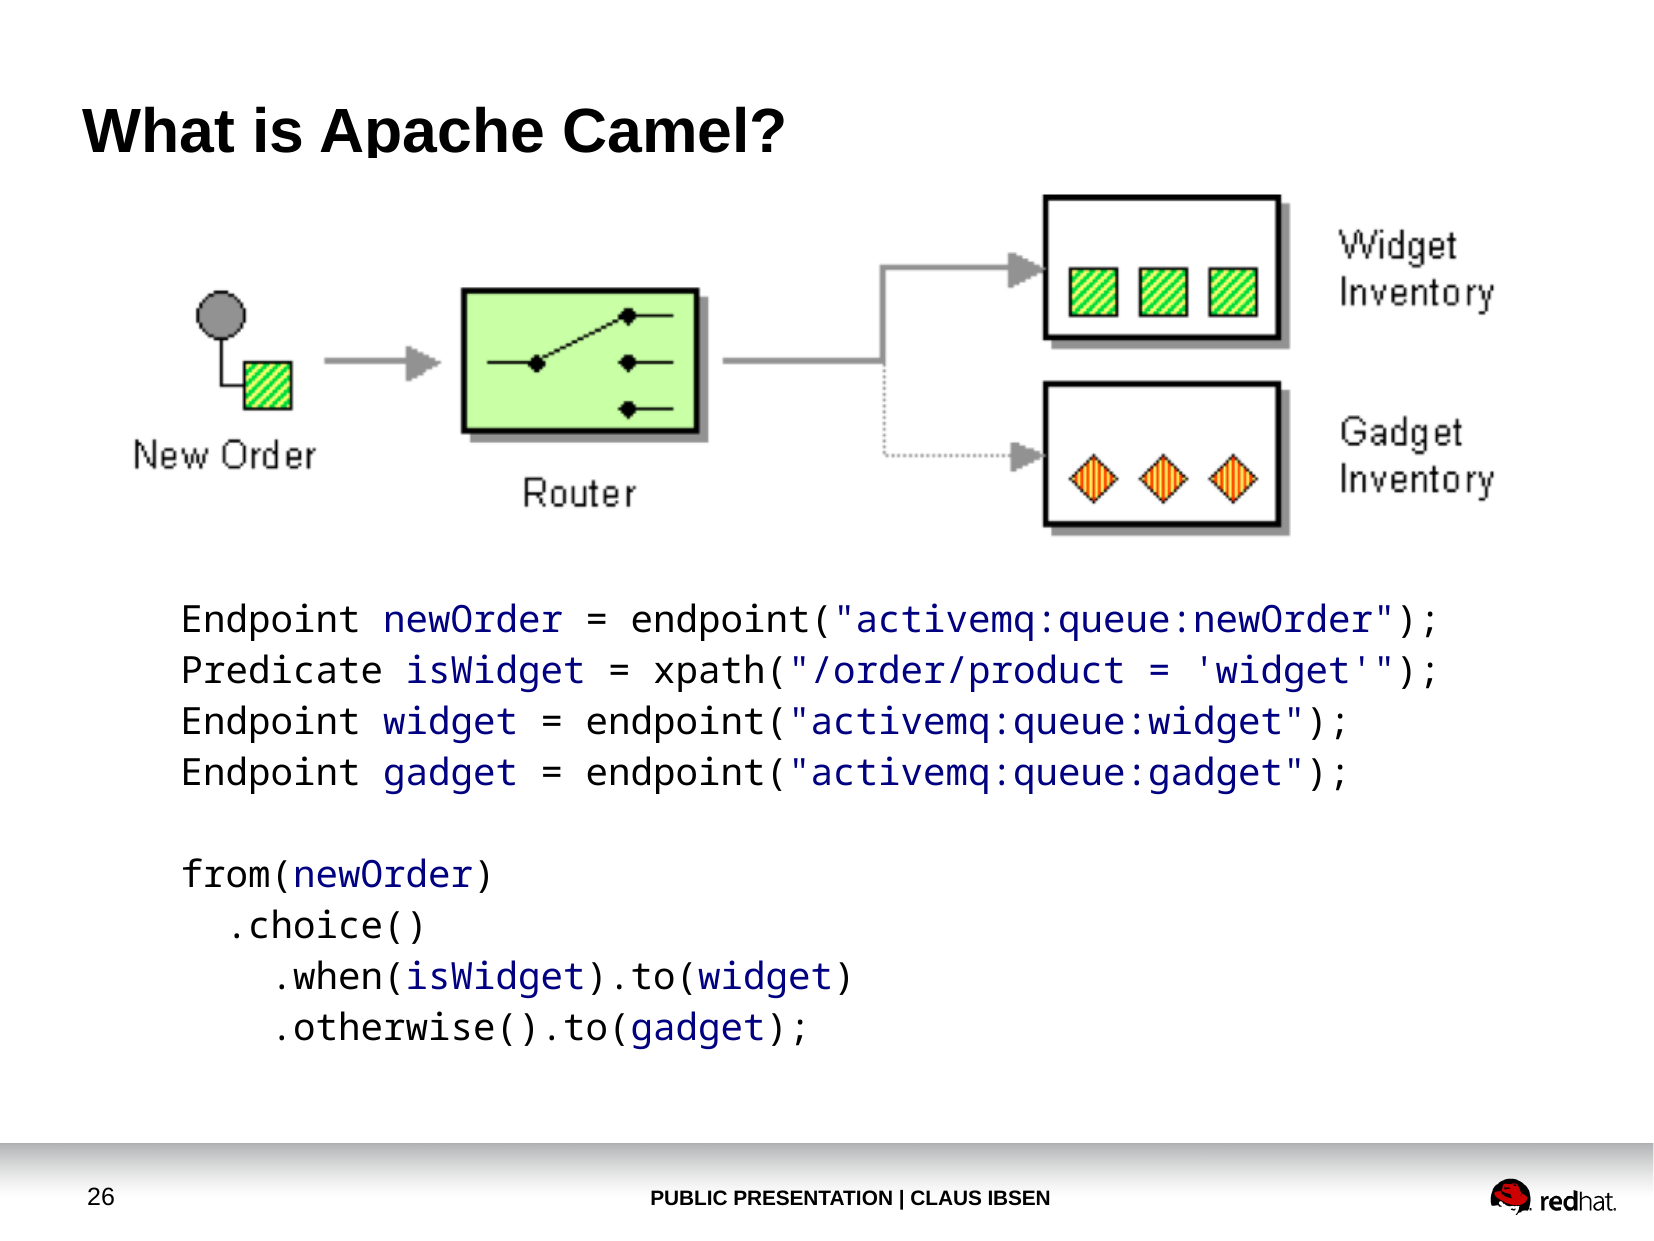

# What is Apache Camel?
Endpoint newOrder = endpoint("activemq:queue:newOrder");
Predicate isWidget = xpath("/order/product = 'widget'");
Endpoint widget = endpoint("activemq:queue:widget");
Endpoint gadget = endpoint("activemq:queue:gadget");
from(newOrder)
 .choice()
 .when(isWidget).to(widget)
 .otherwise().to(gadget);